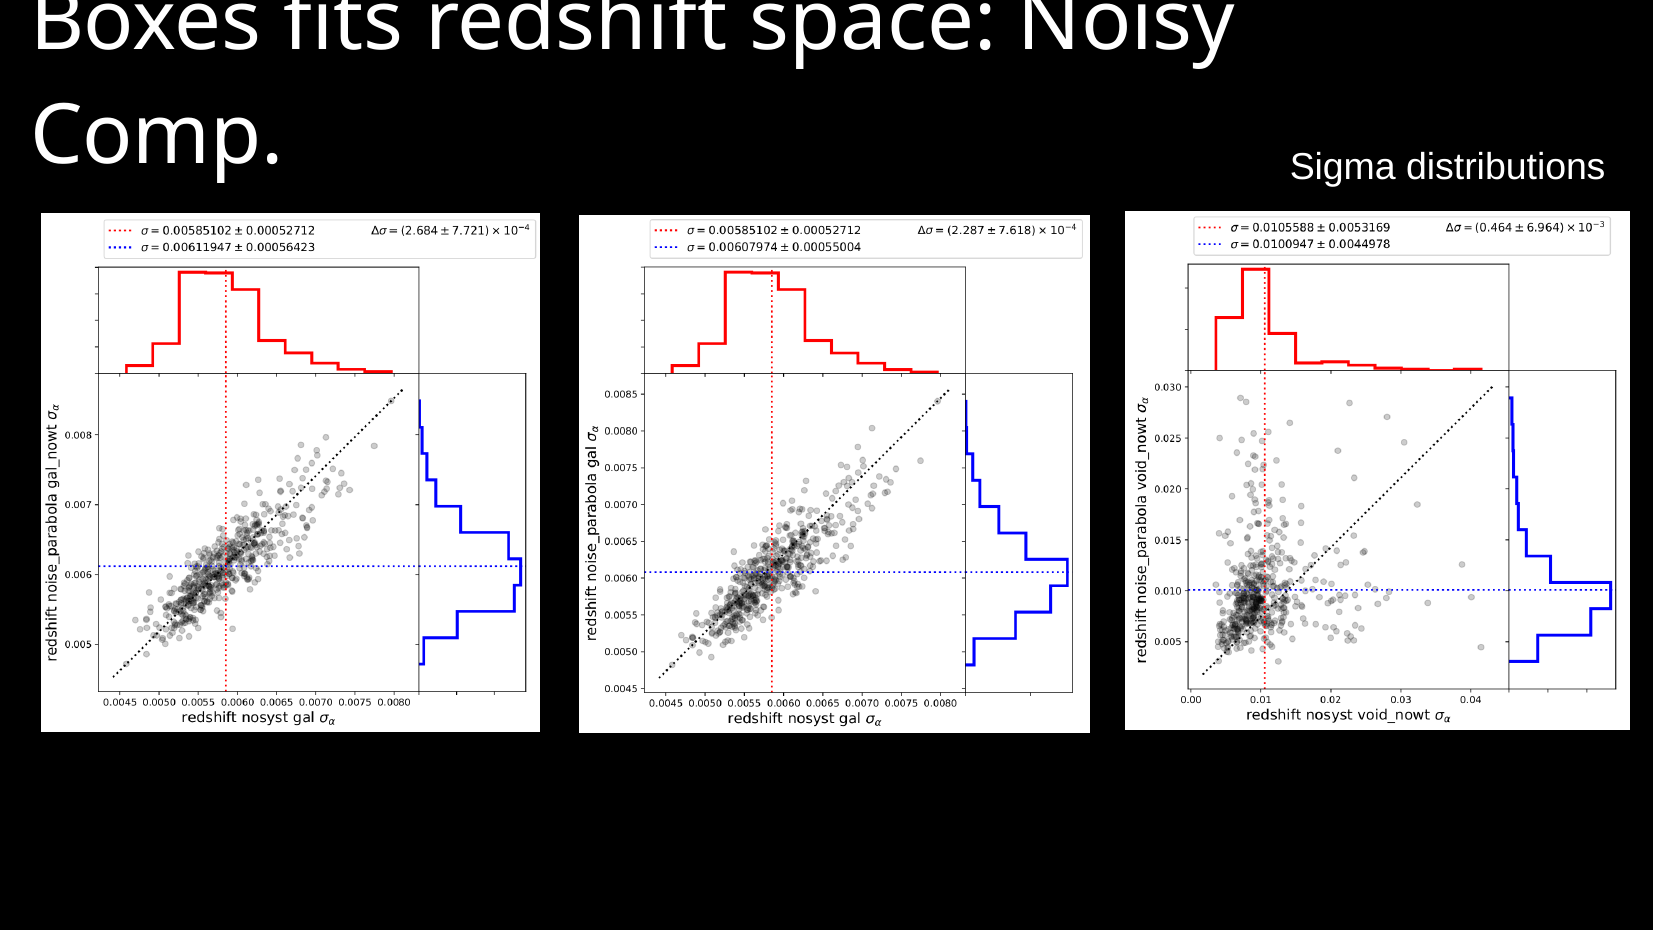

# Boxes fits redshift space: Noisy Comp.
Sigma distributions